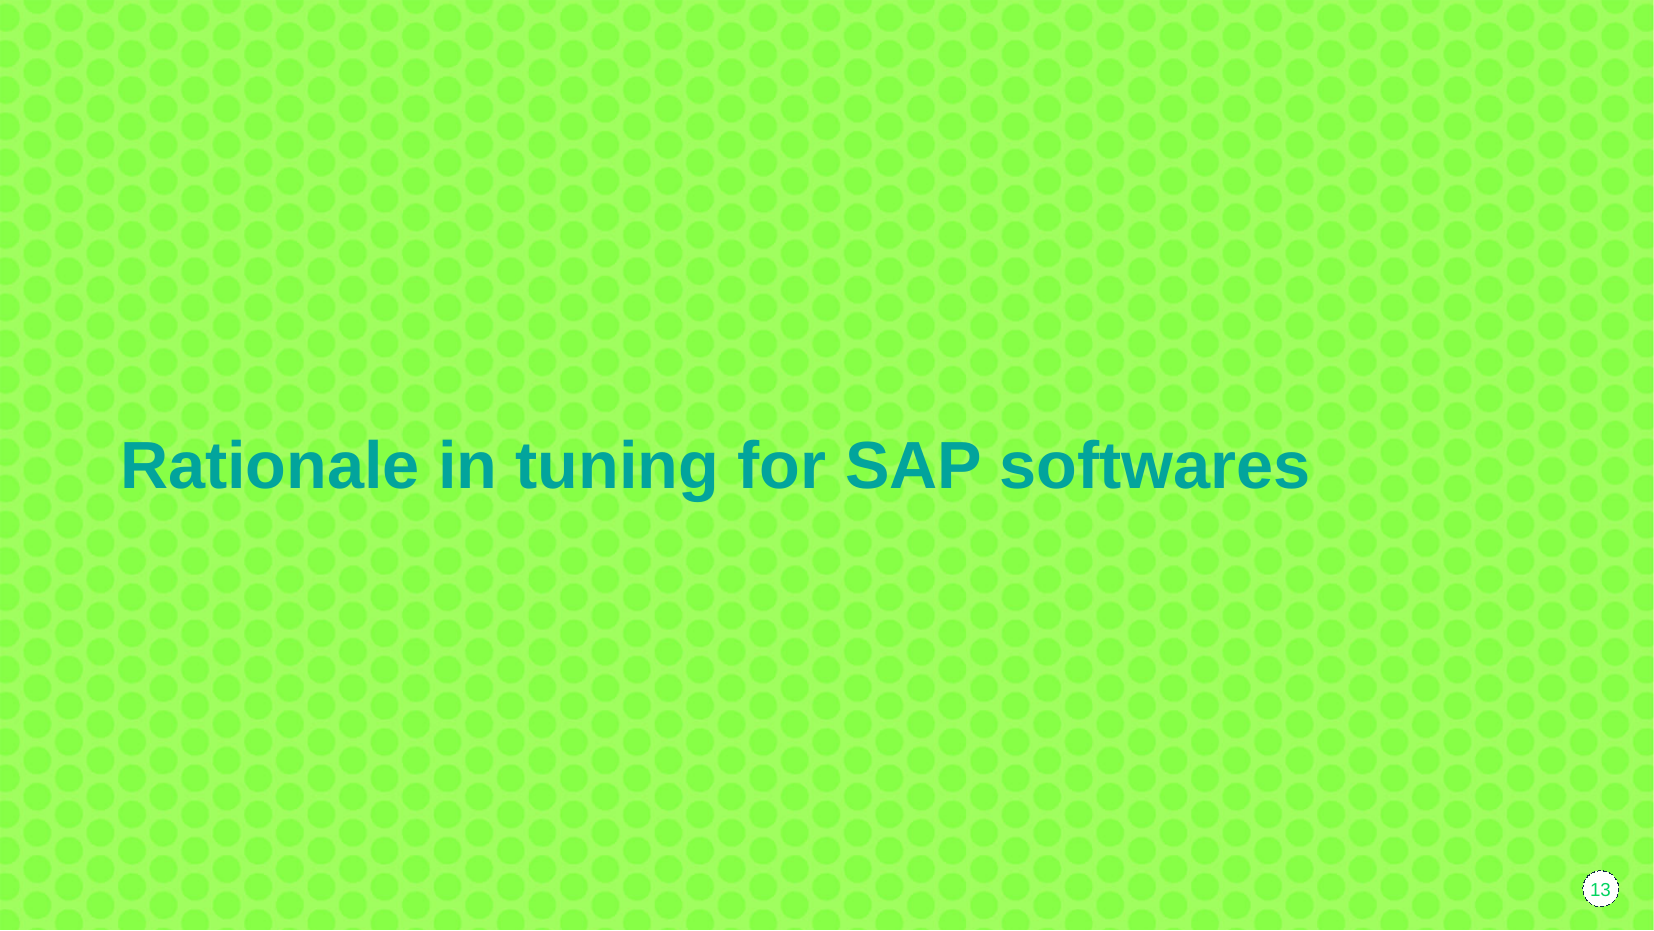

# Rationale in tuning for SAP softwares
13